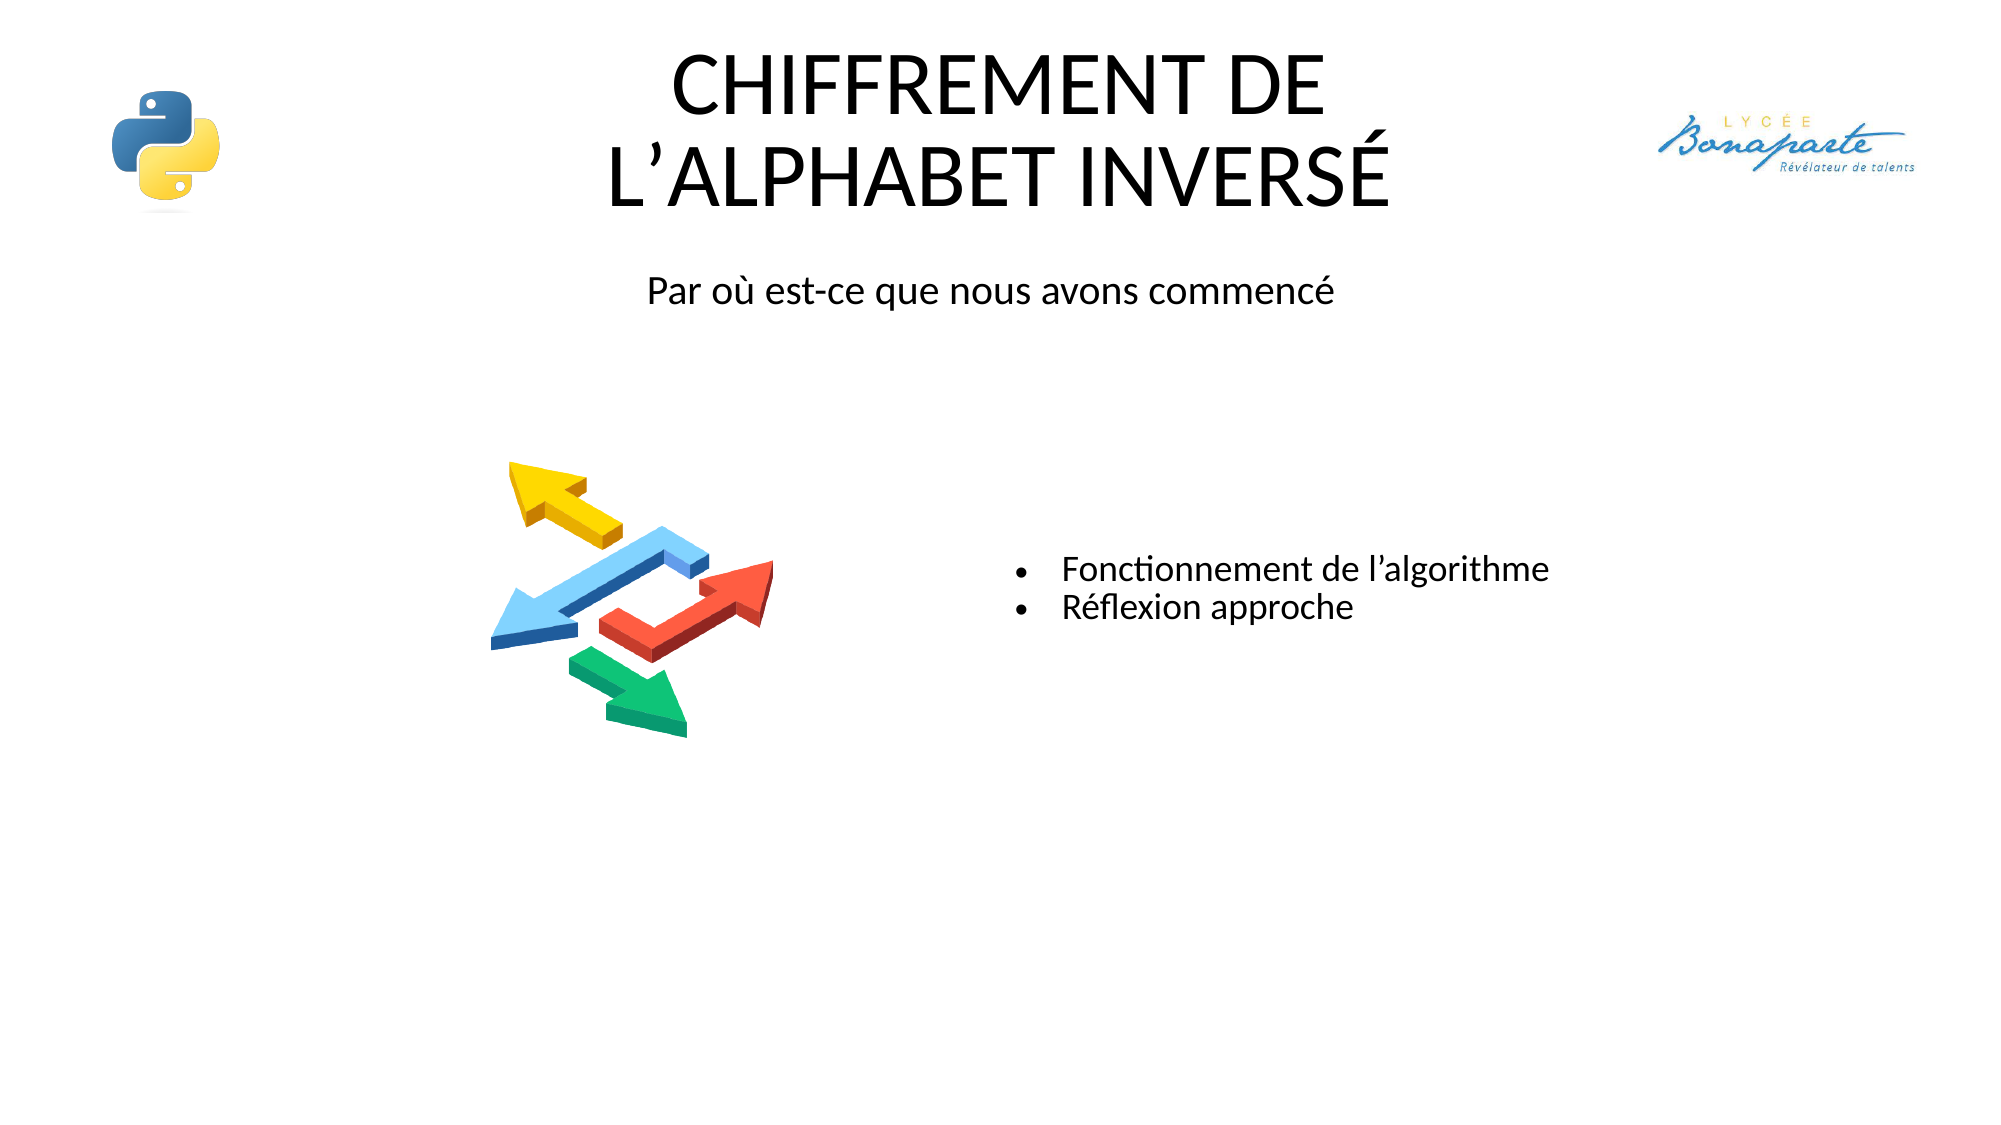

CHIFFREMENT DE L’ALPHABET INVERSÉ
Par où est-ce que nous avons commencé
Fonctionnement de l’algorithme
Réflexion approche